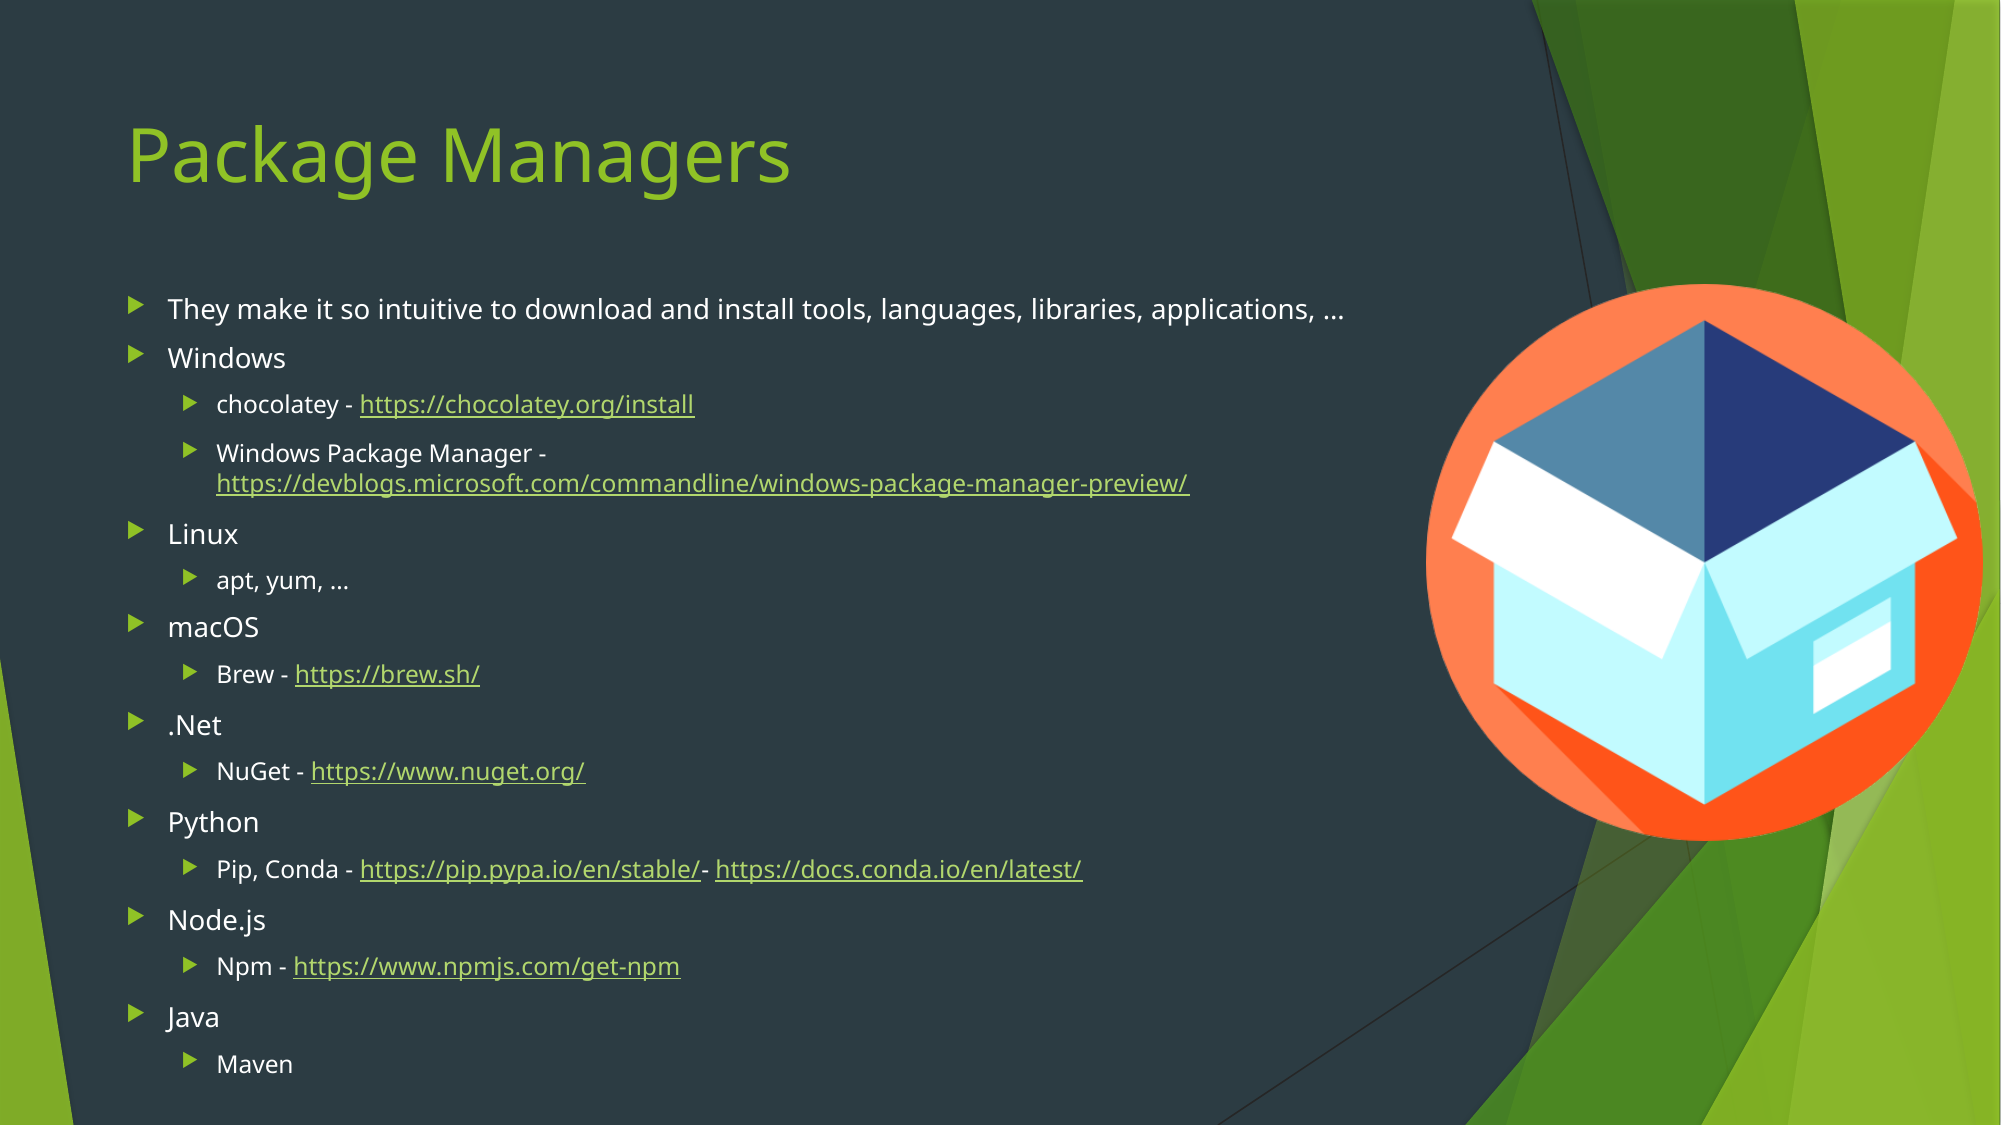

# Package Managers
They make it so intuitive to download and install tools, languages, libraries, applications, …
Windows
chocolatey - https://chocolatey.org/install
Windows Package Manager - https://devblogs.microsoft.com/commandline/windows-package-manager-preview/
Linux
apt, yum, …
macOS
Brew - https://brew.sh/
.Net
NuGet - https://www.nuget.org/
Python
Pip, Conda - https://pip.pypa.io/en/stable/ - https://docs.conda.io/en/latest/
Node.js
Npm - https://www.npmjs.com/get-npm
Java
Maven